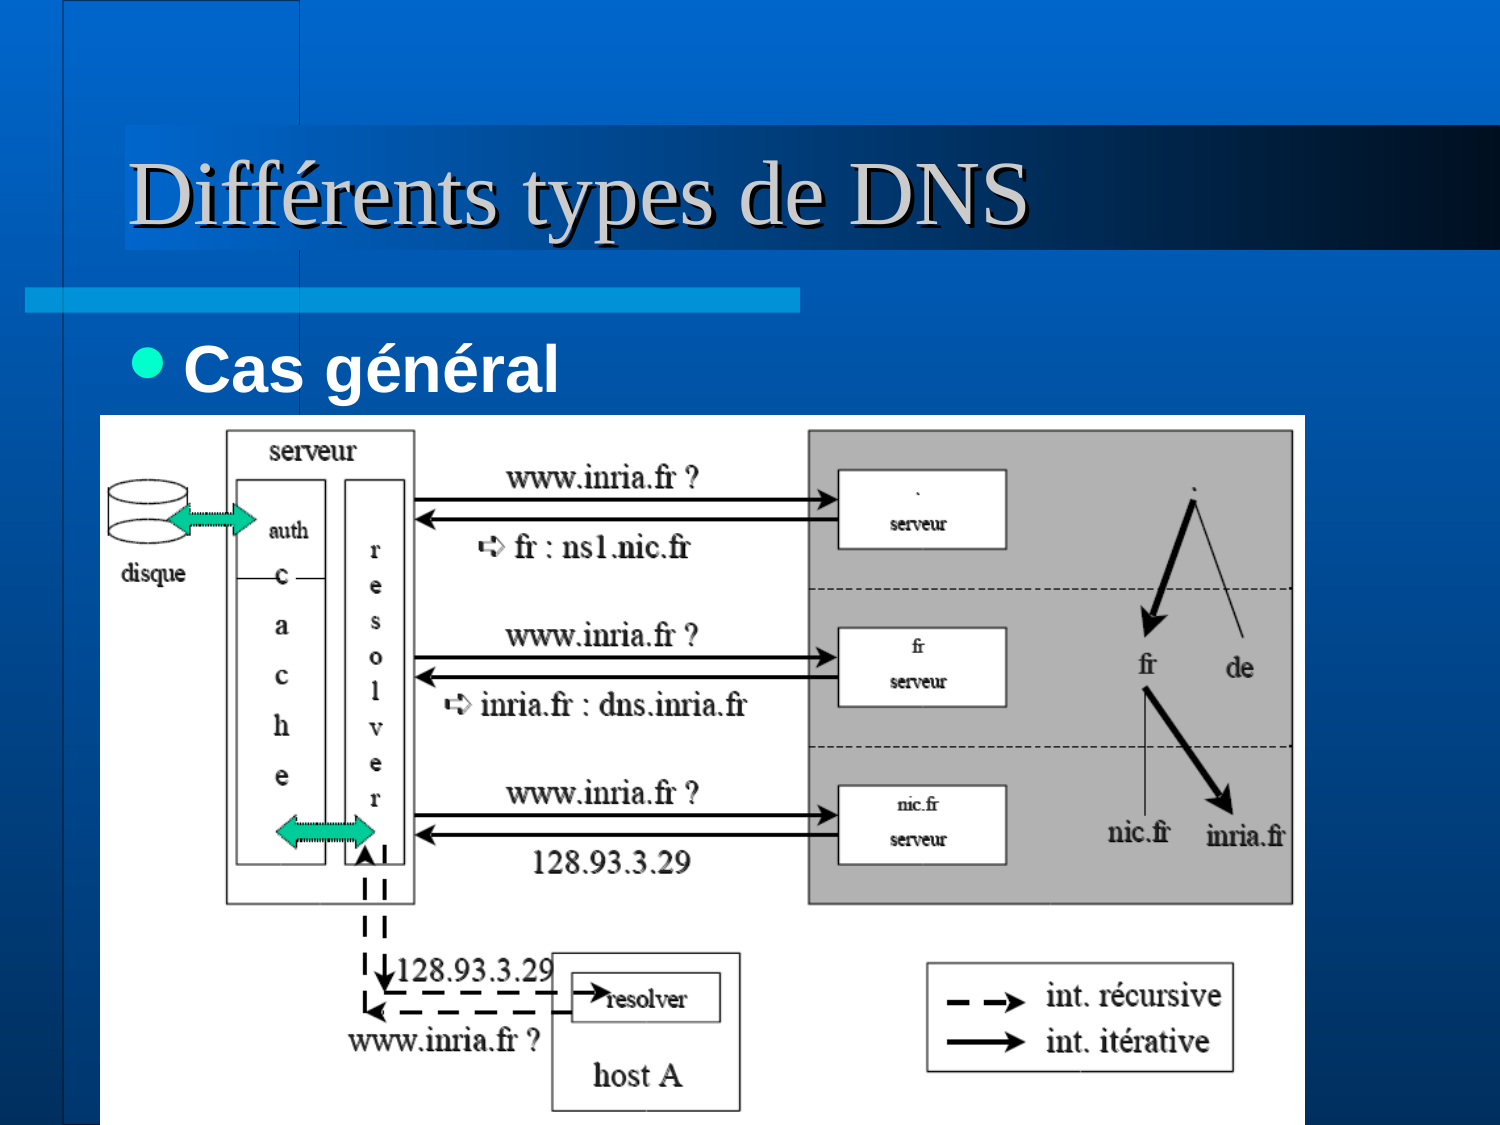

# Différents types de DNS
Cas général